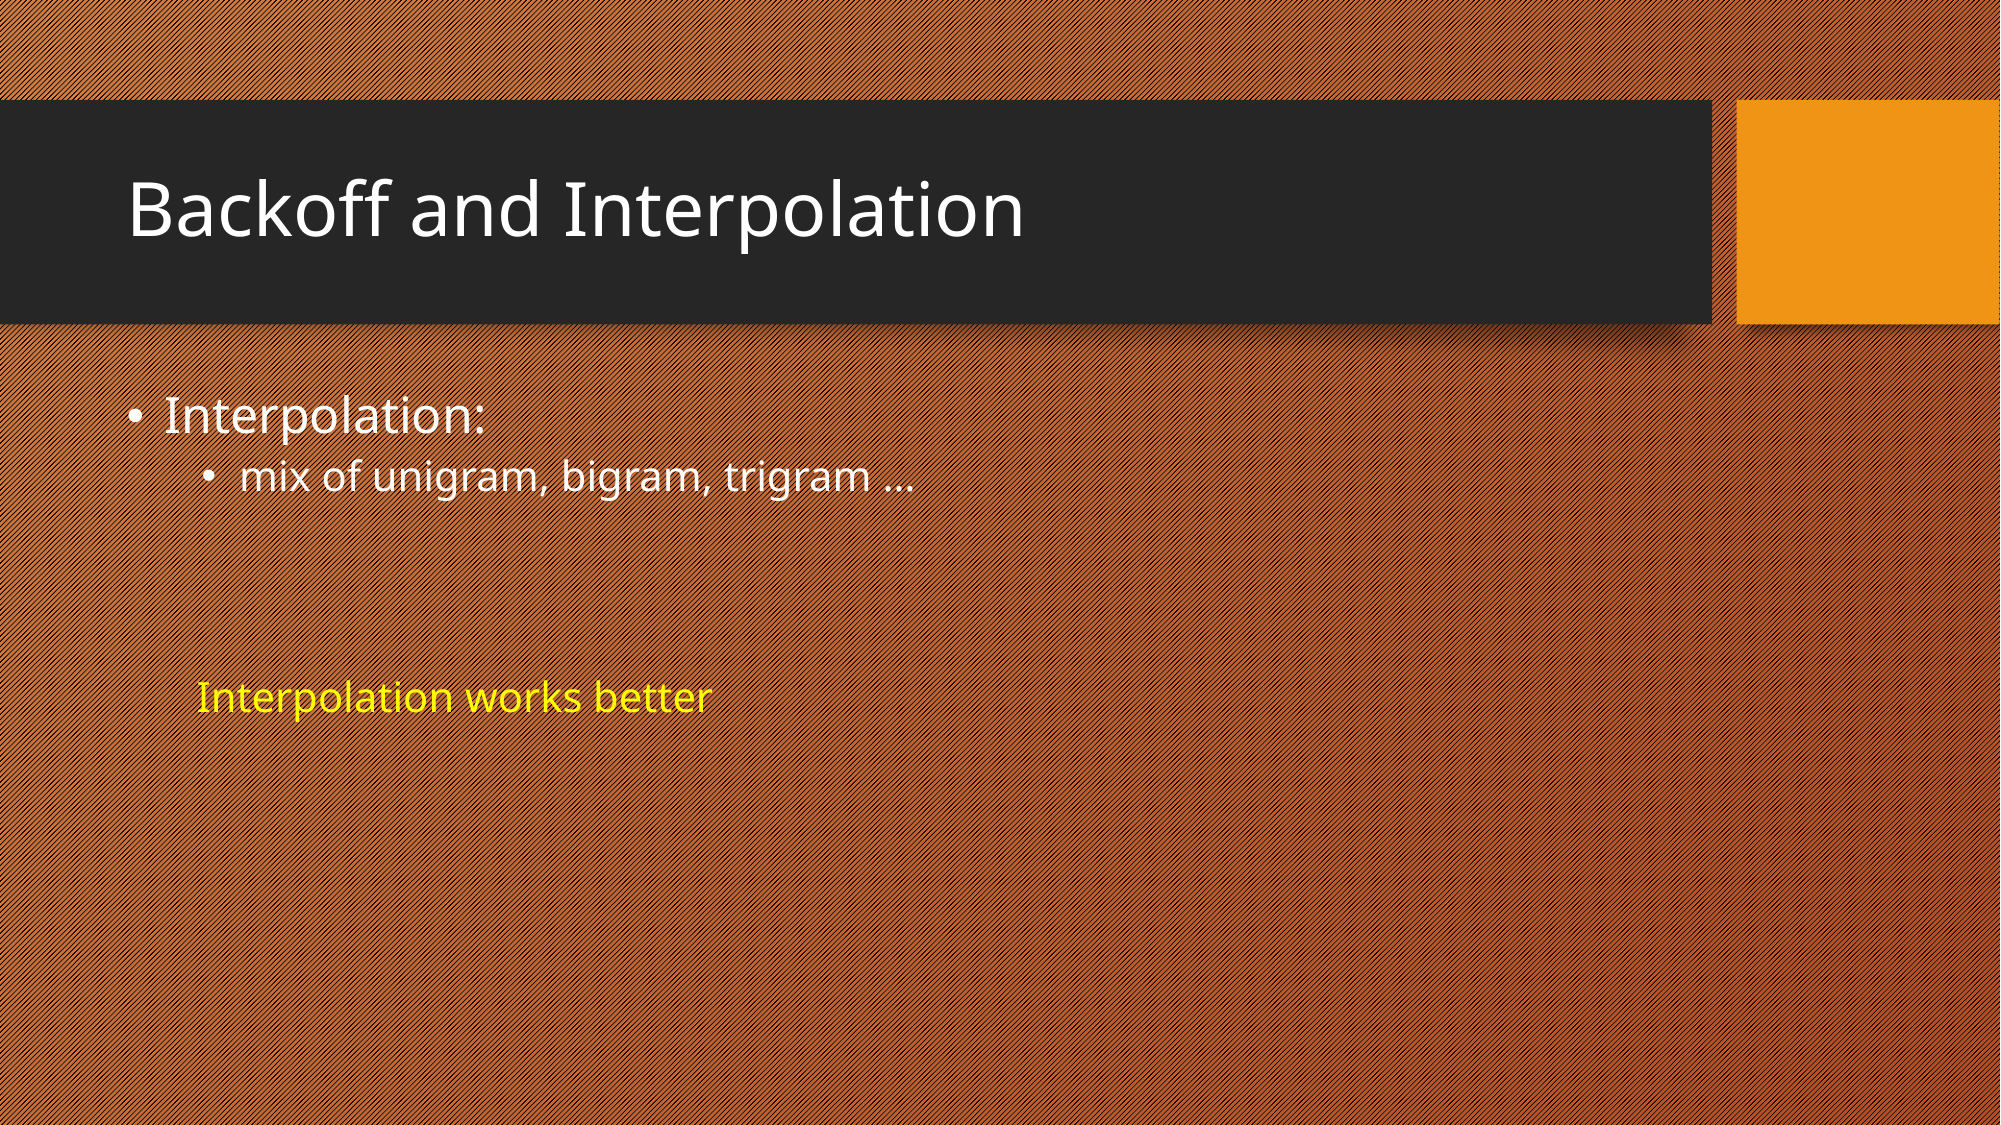

# Backoff and Interpolation
Interpolation:
mix of unigram, bigram, trigram …
Interpolation works better